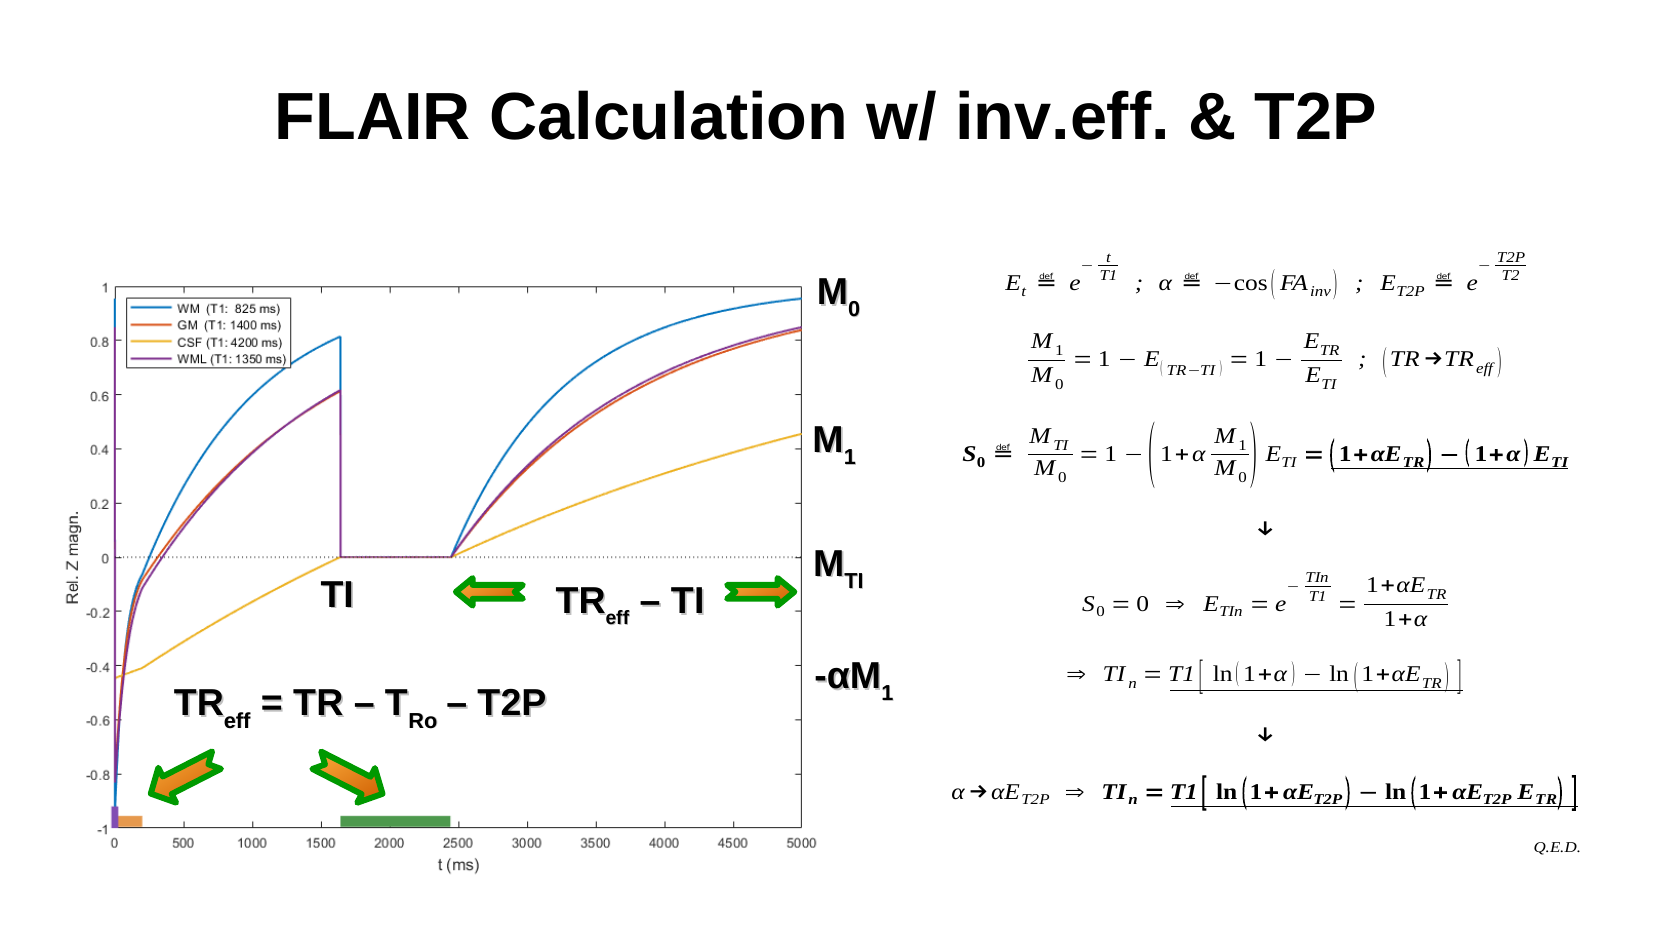

# FLAIR Calculation w/ inv.eff. & T2P
M0
M1
MTI
-αM1
TI
 TReff – TI
TReff = TR – TRo – T2P